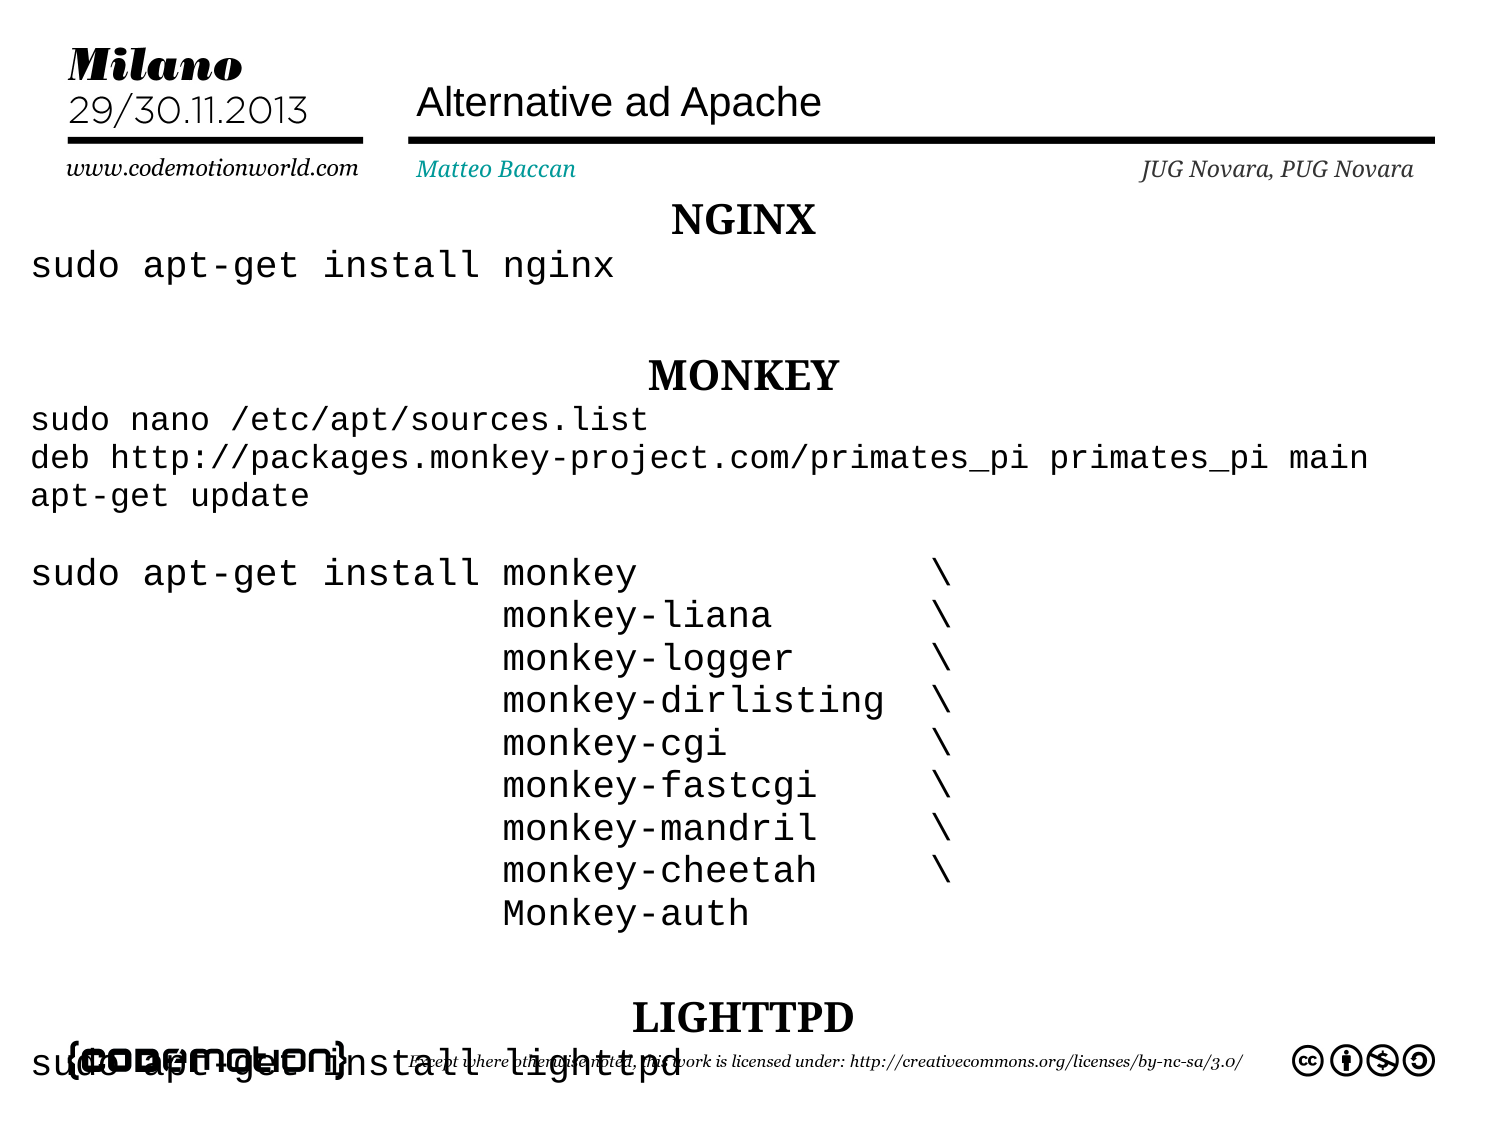

# Alternative ad Apache
Matteo Baccan
JUG Novara, PUG Novara
NGINX
sudo apt-get install nginx
MONKEY
sudo nano /etc/apt/sources.list
deb http://packages.monkey-project.com/primates_pi primates_pi main
apt-get update
sudo apt-get install monkey \
 monkey-liana \
 monkey-logger \
 monkey-dirlisting \
 monkey-cgi \
 monkey-fastcgi \
 monkey-mandril \
 monkey-cheetah \
 Monkey-auth
LIGHTTPD
sudo apt-get install lighttpd